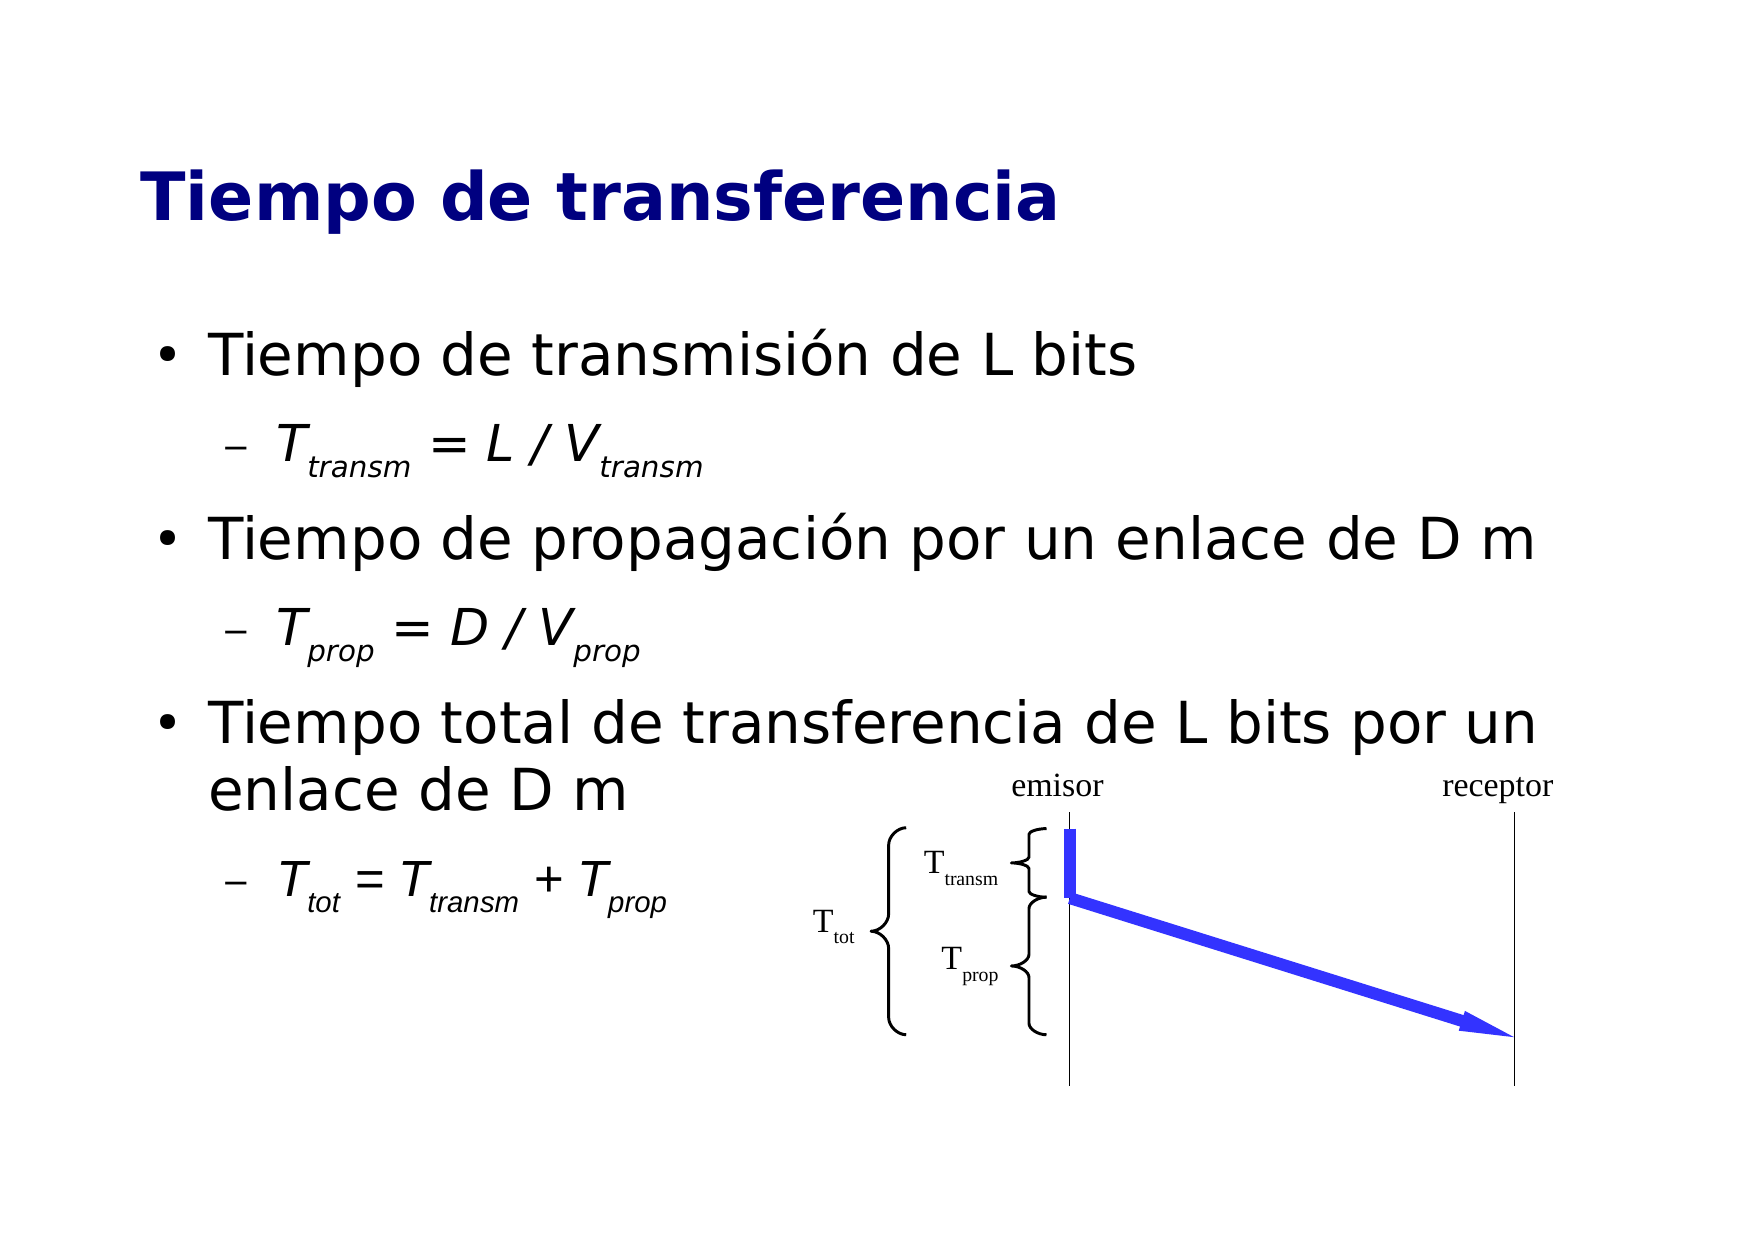

# Tiempo de transferencia
Tiempo de transmisión de L bits
Ttransm = L / Vtransm
Tiempo de propagación por un enlace de D m
Tprop = D / Vprop
Tiempo total de transferencia de L bits por un enlace de D m
Ttot = Ttransm + Tprop
emisor
receptor
Ttransm
Ttot
Tprop